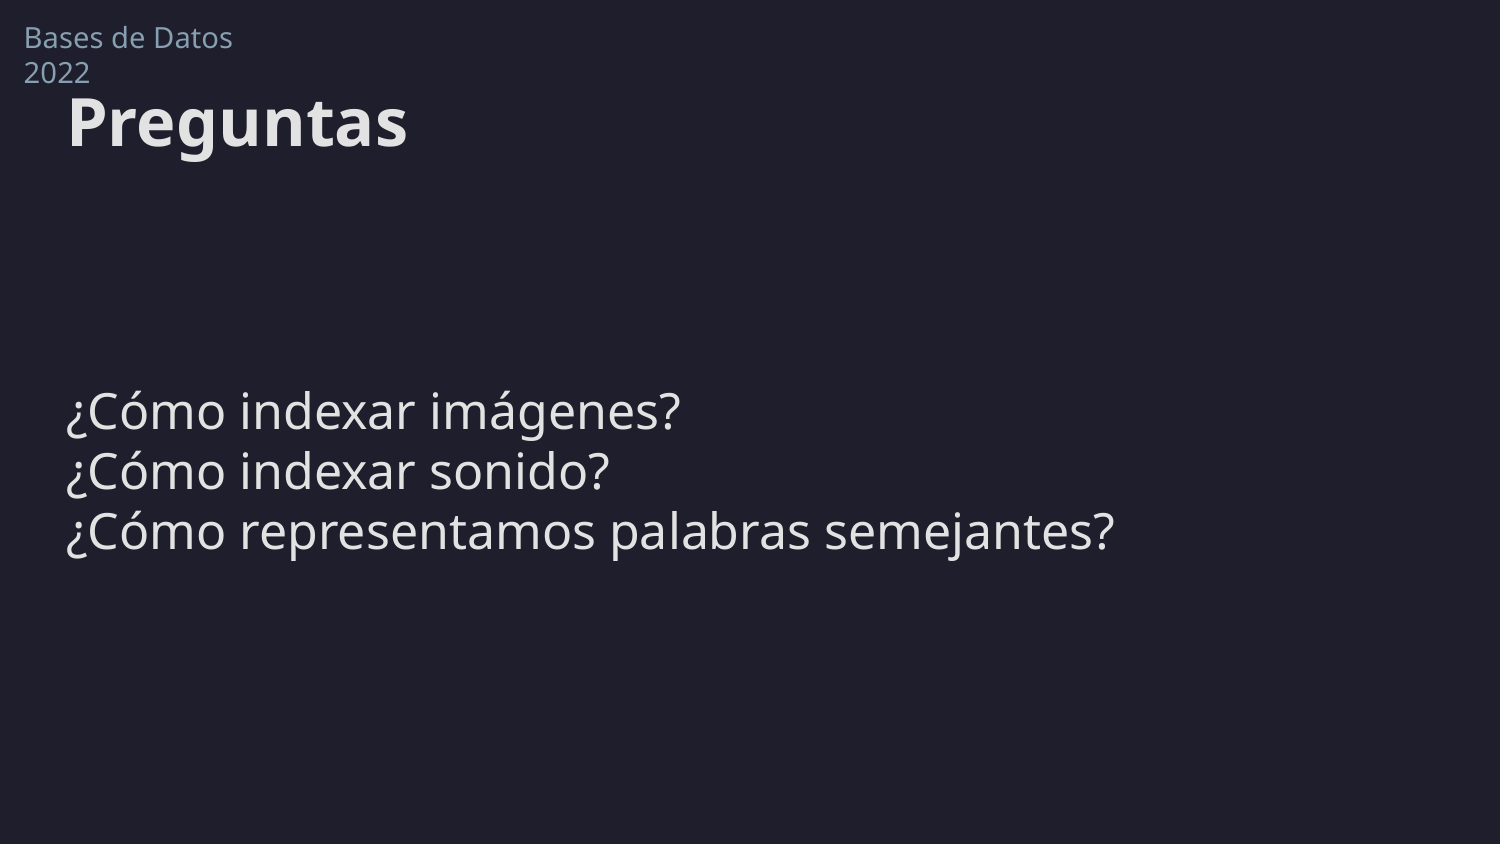

# Preguntas
¿Cómo indexar imágenes?
¿Cómo indexar sonido?
¿Cómo representamos palabras semejantes?